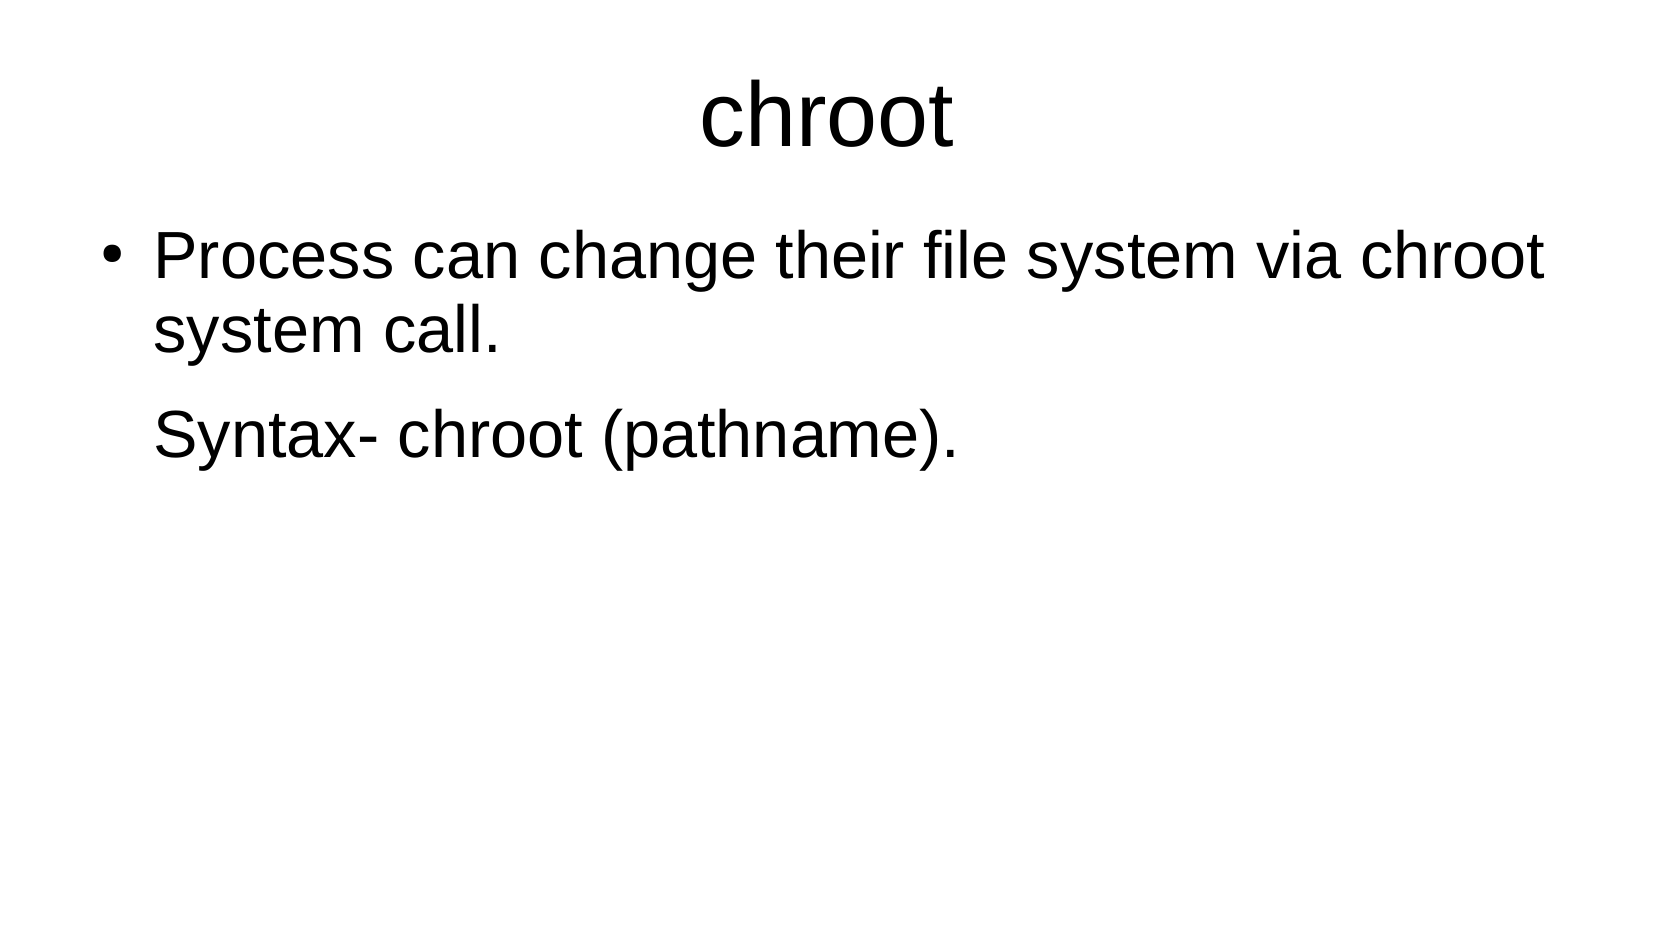

# chroot
Process can change their file system via chroot system call.
Syntax- chroot (pathname).